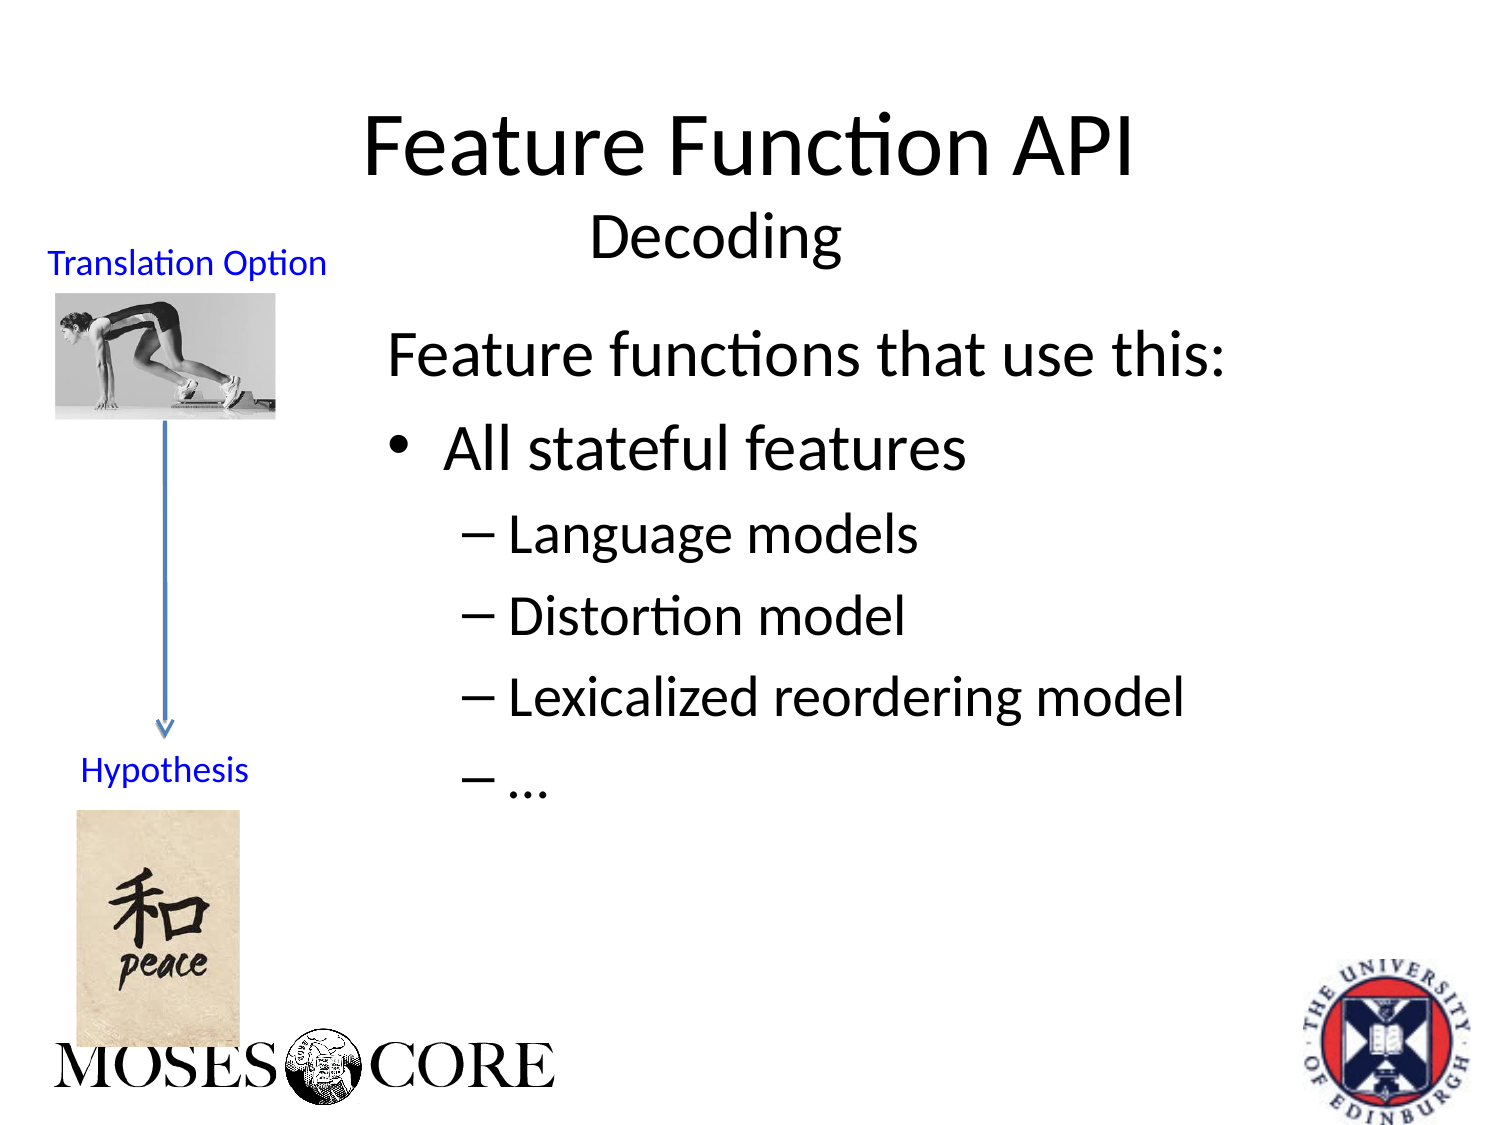

# Feature Function API
Decoding
Translation Option
Feature functions that use this:
All stateful features
Language models
Distortion model
Lexicalized reordering model
…
Hypothesis